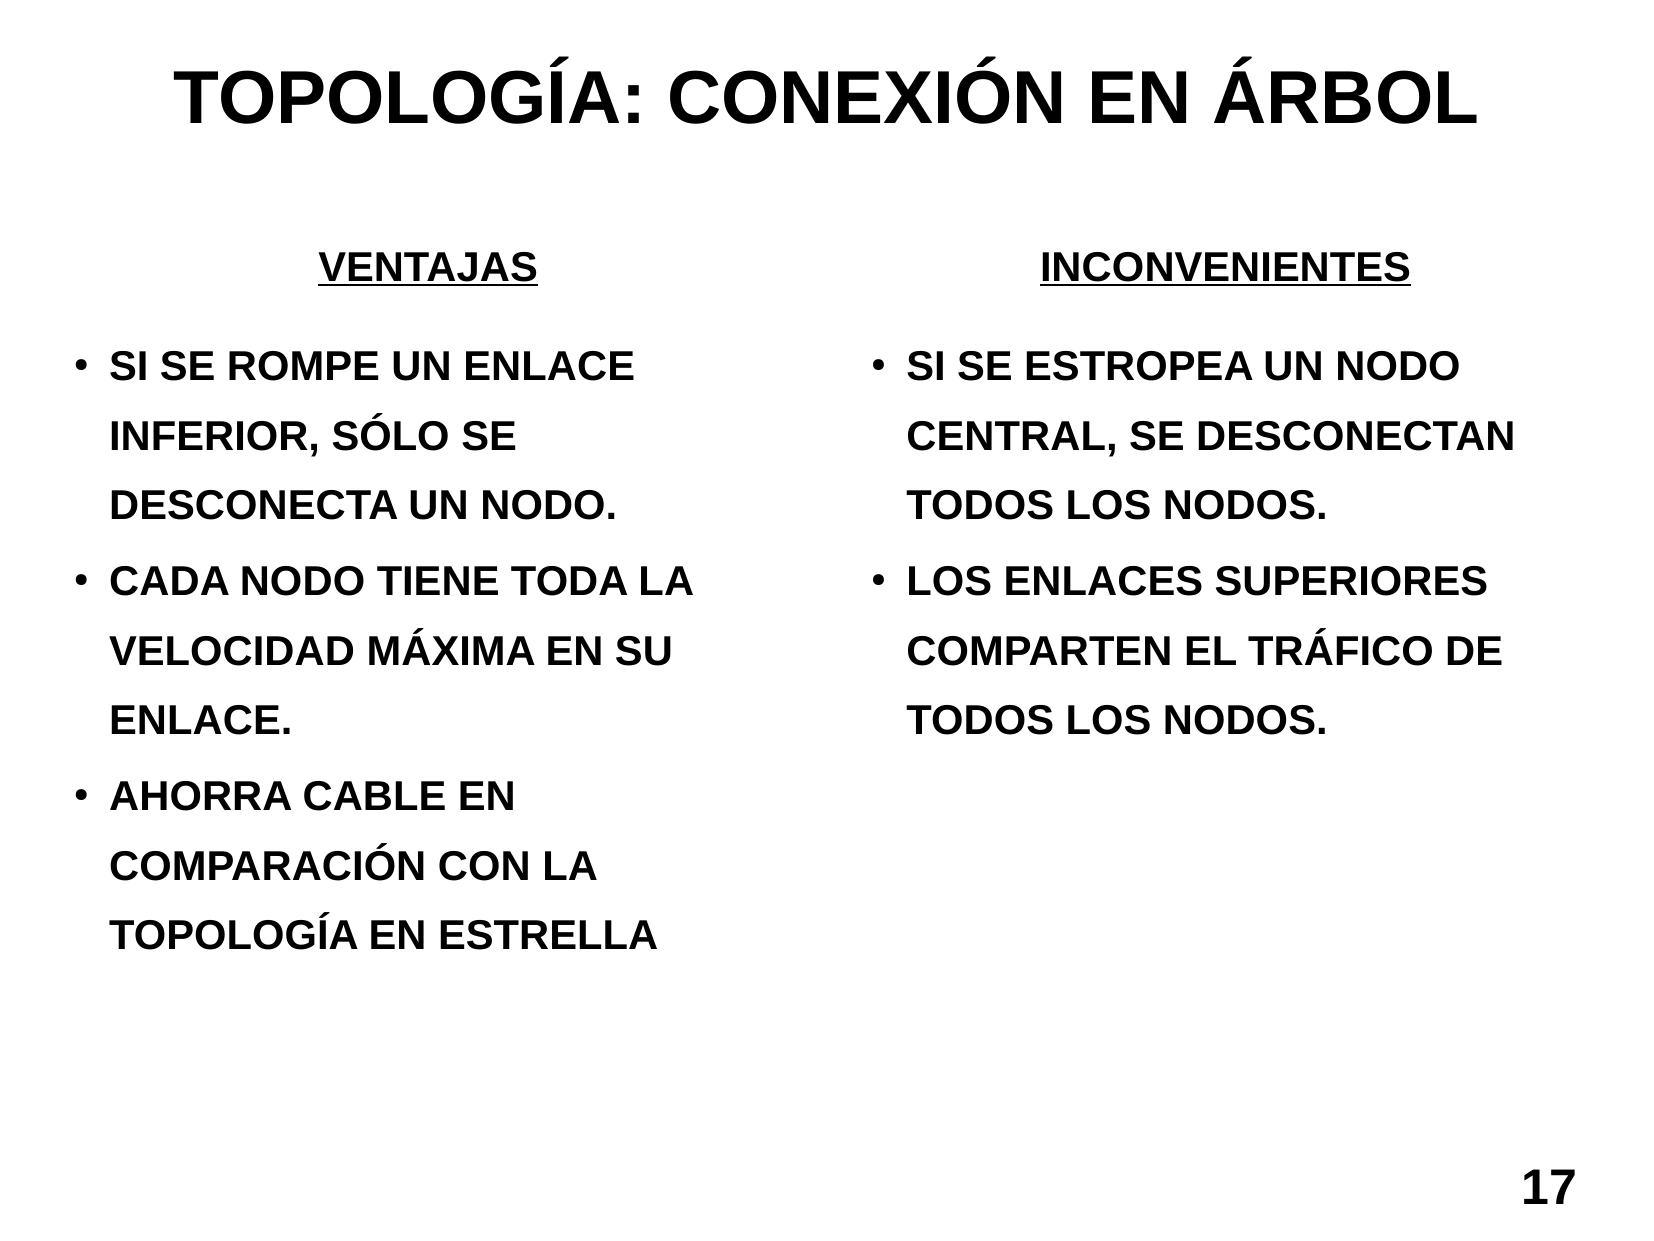

# TOPOLOGÍA: CONEXIÓN EN ÁRBOL
VENTAJAS
SI SE ROMPE UN ENLACE INFERIOR, SÓLO SE DESCONECTA UN NODO.
CADA NODO TIENE TODA LA VELOCIDAD MÁXIMA EN SU ENLACE.
AHORRA CABLE EN COMPARACIÓN CON LA TOPOLOGÍA EN ESTRELLA
INCONVENIENTES
SI SE ESTROPEA UN NODO CENTRAL, SE DESCONECTAN TODOS LOS NODOS.
LOS ENLACES SUPERIORES COMPARTEN EL TRÁFICO DE TODOS LOS NODOS.